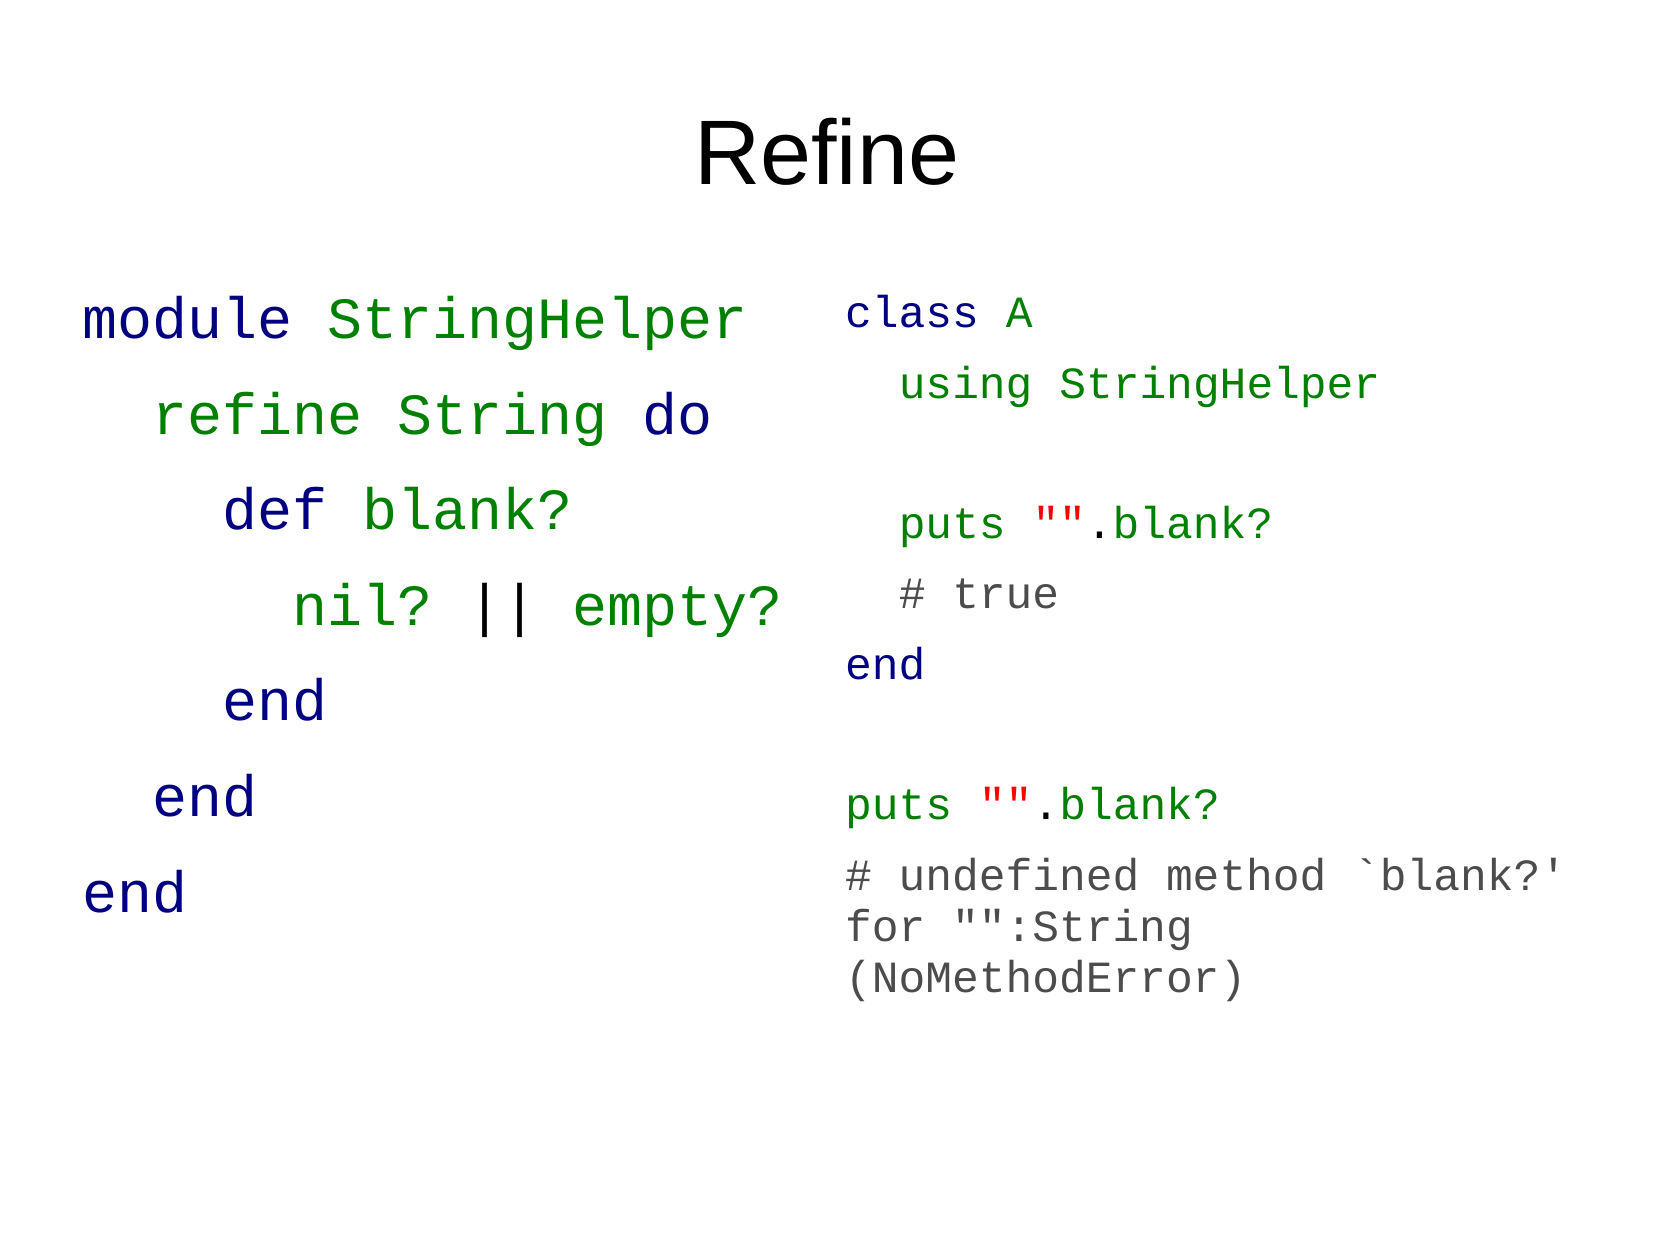

Refine
# module StringHelper
 refine String do
 def blank?
 nil? || empty?
 end
 end
end
class A
 using StringHelper
 puts "".blank?
 # true
end
puts "".blank?
# undefined method `blank?' for "":String (NoMethodError)